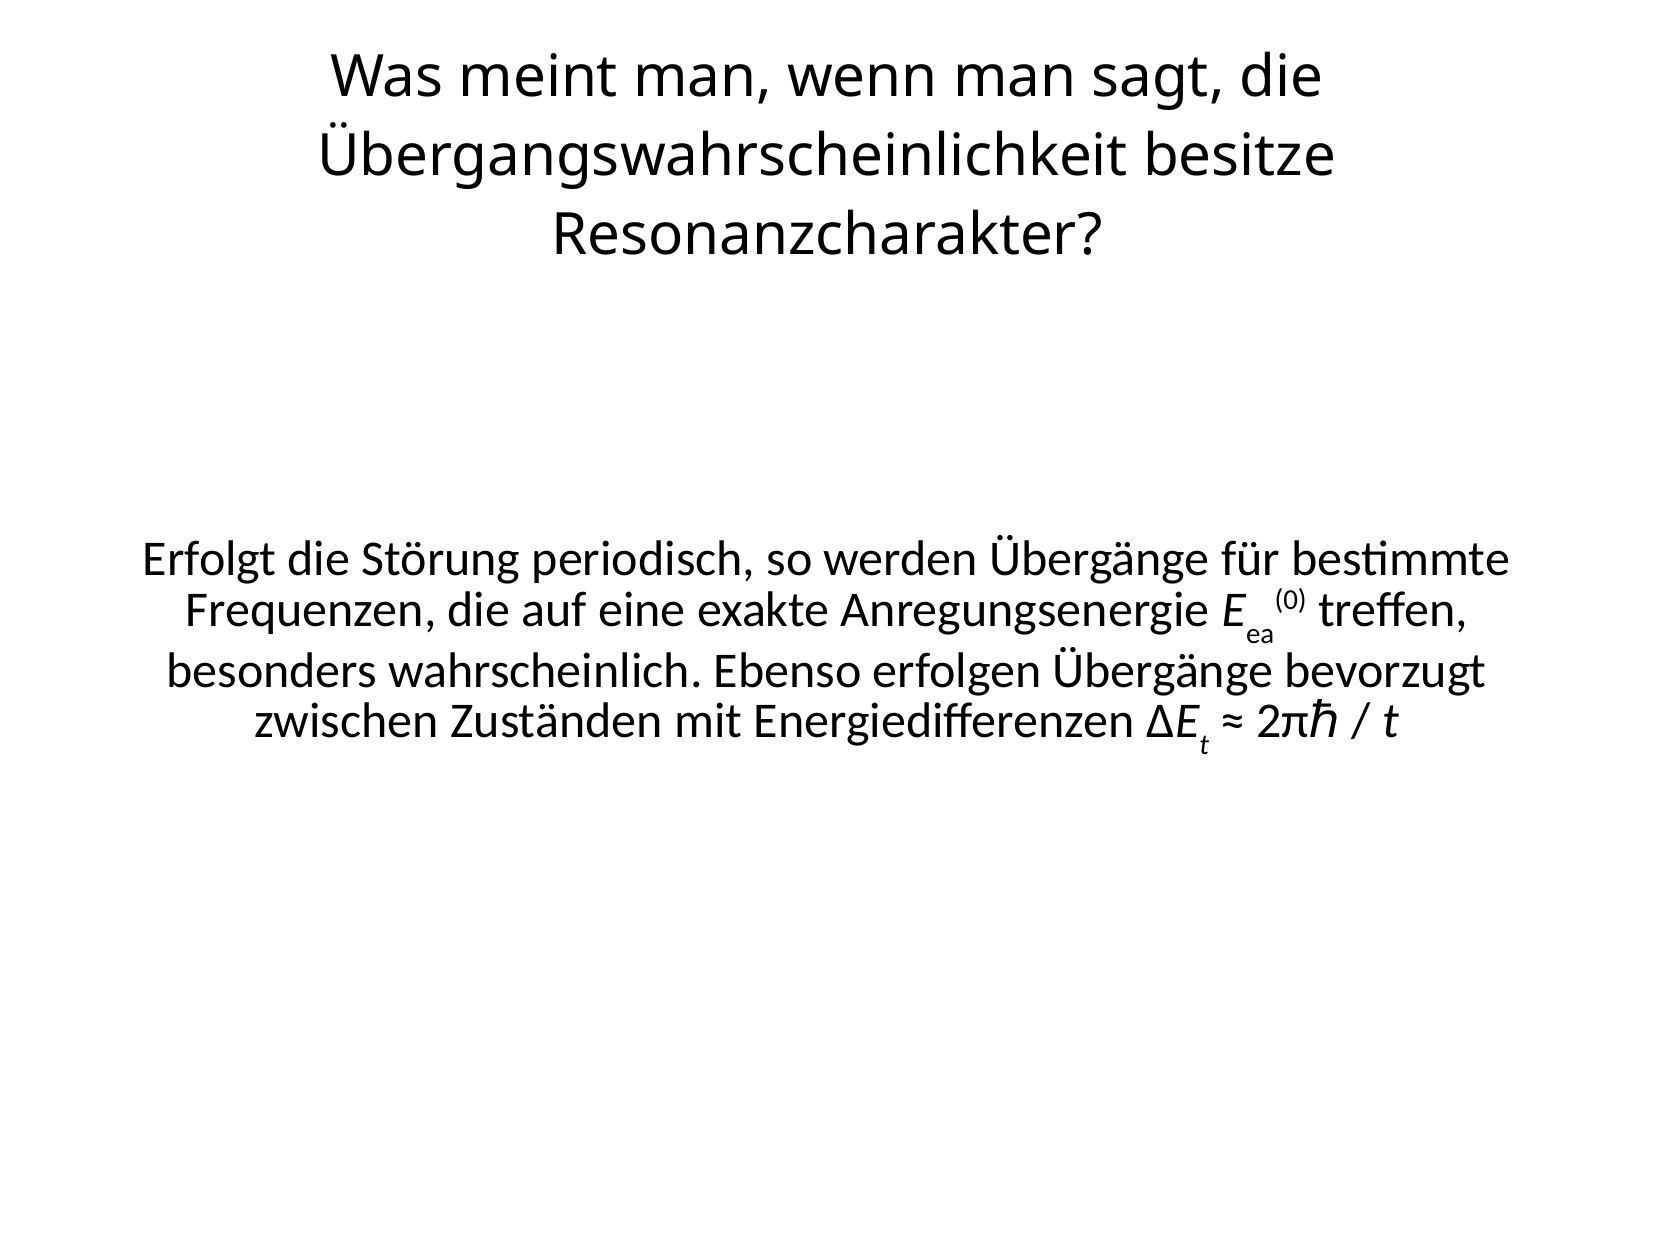

# Was meint man, wenn man sagt, die Übergangswahrscheinlichkeit besitze Resonanzcharakter?
Erfolgt die Störung periodisch, so werden Übergänge für bestimmte Frequenzen, die auf eine exakte Anregungsenergie Eea(0) treffen, besonders wahrscheinlich. Ebenso erfolgen Übergänge bevorzugt zwischen Zuständen mit Energiedifferenzen ΔEt ≈ 2πℏ / t